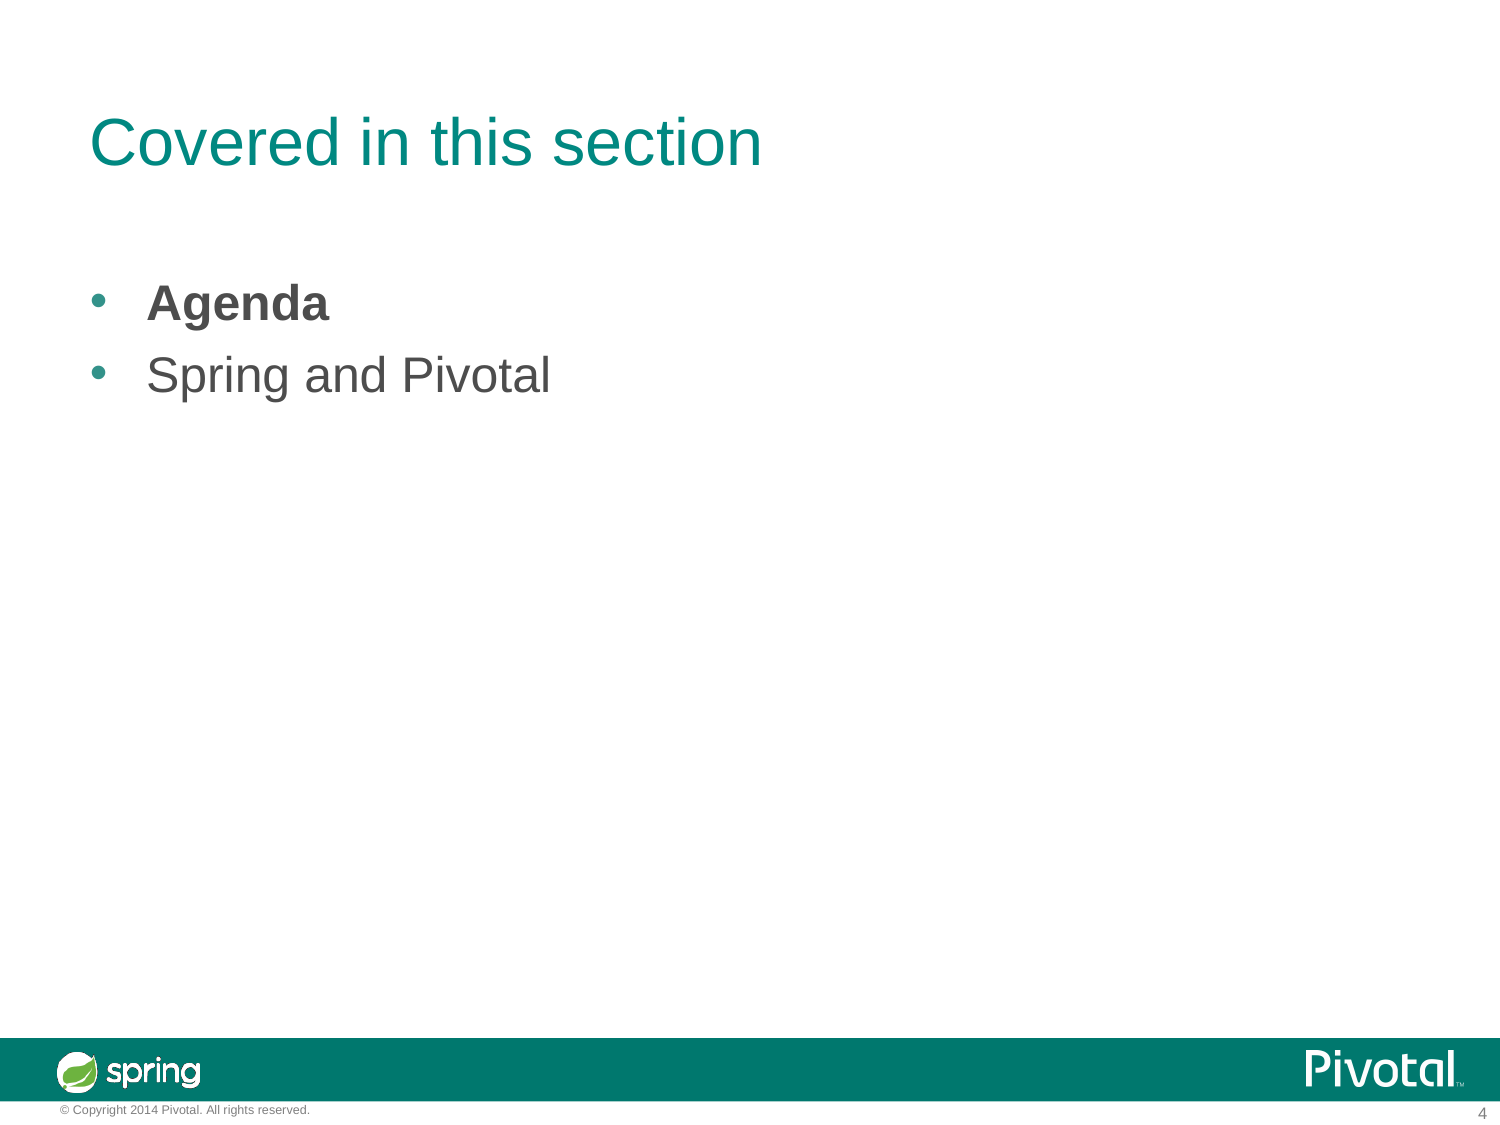

# Covered in this section
Agenda
Spring and Pivotal